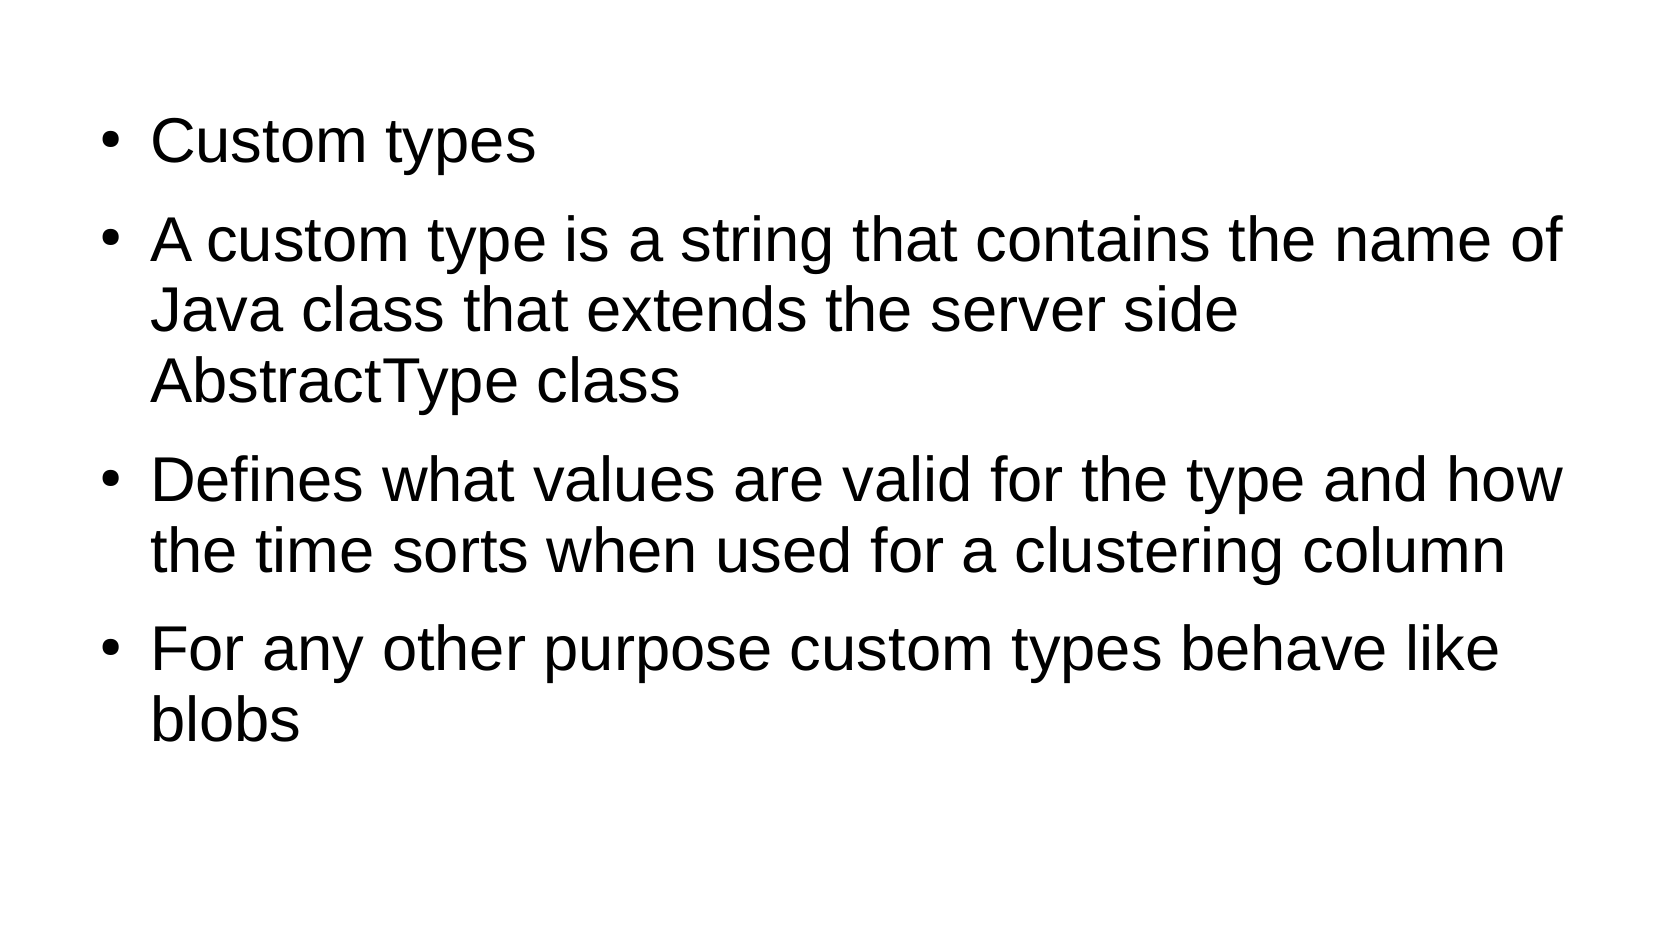

# Custom types
A custom type is a string that contains the name of Java class that extends the server side AbstractType class
Defines what values are valid for the type and how the time sorts when used for a clustering column
For any other purpose custom types behave like blobs